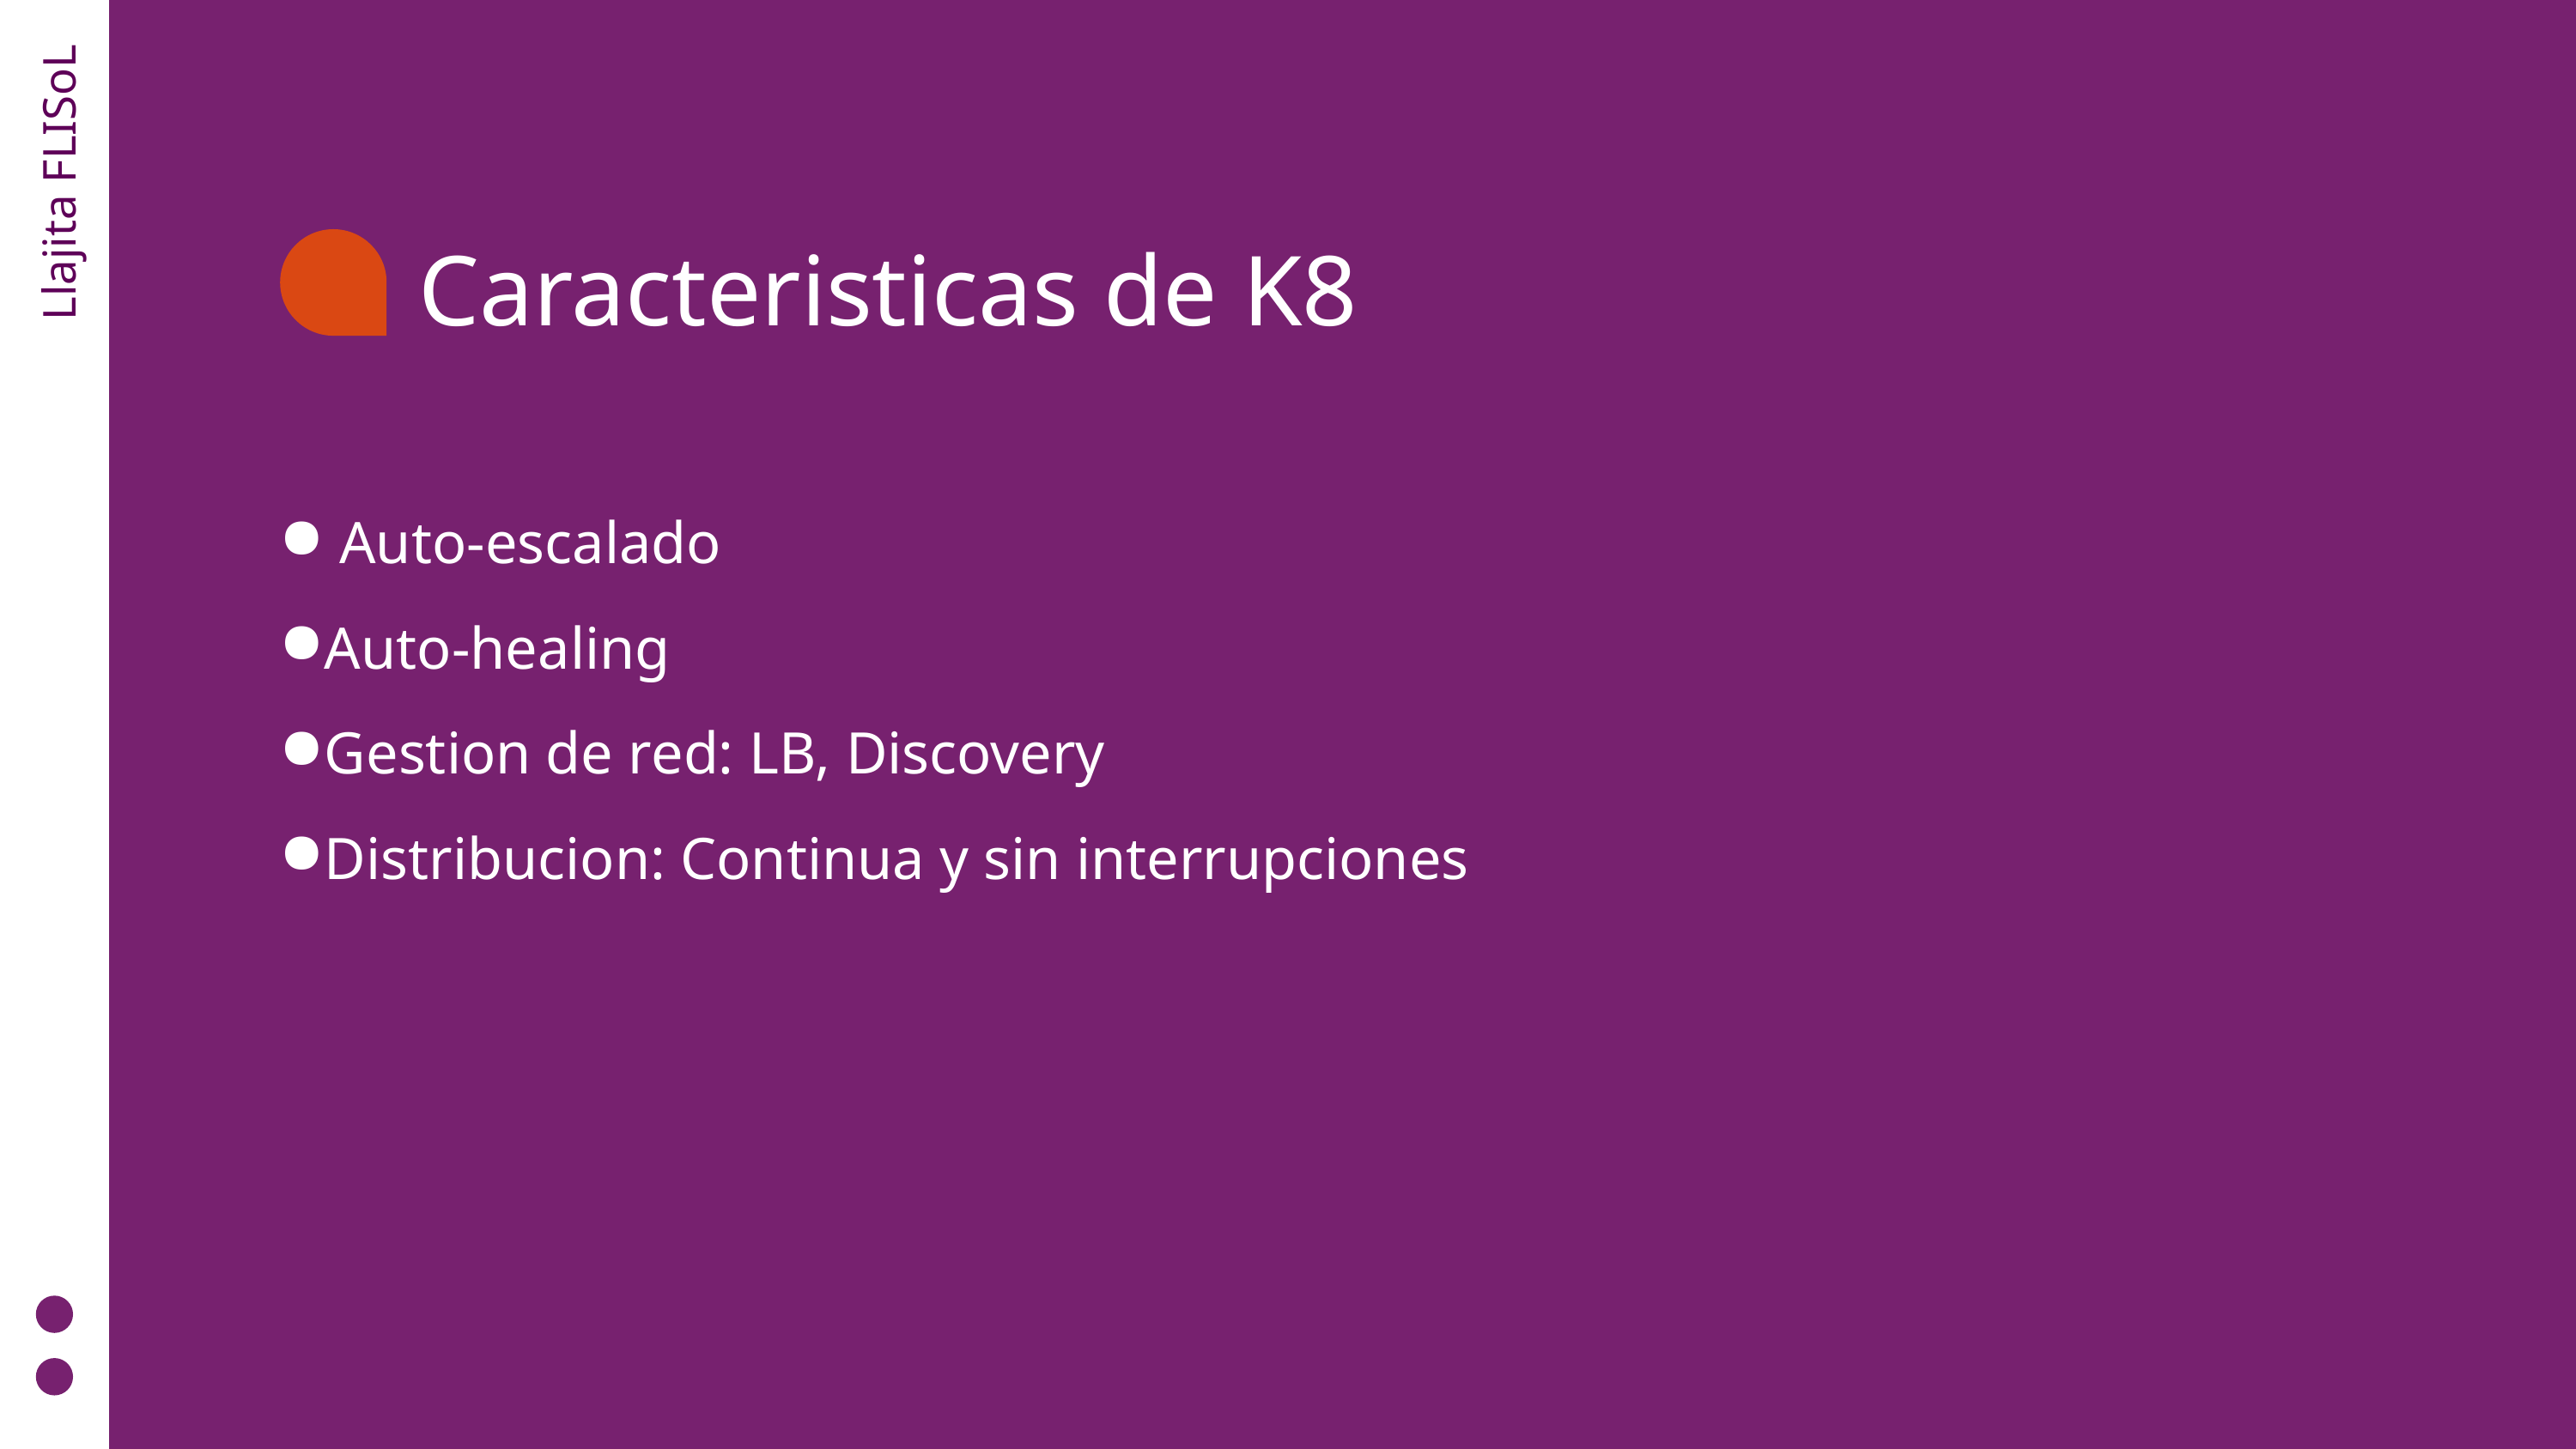

Llajita FLISoL
Caracteristicas de K8
 Auto-escalado
Auto-healing
Gestion de red: LB, Discovery
Distribucion: Continua y sin interrupciones